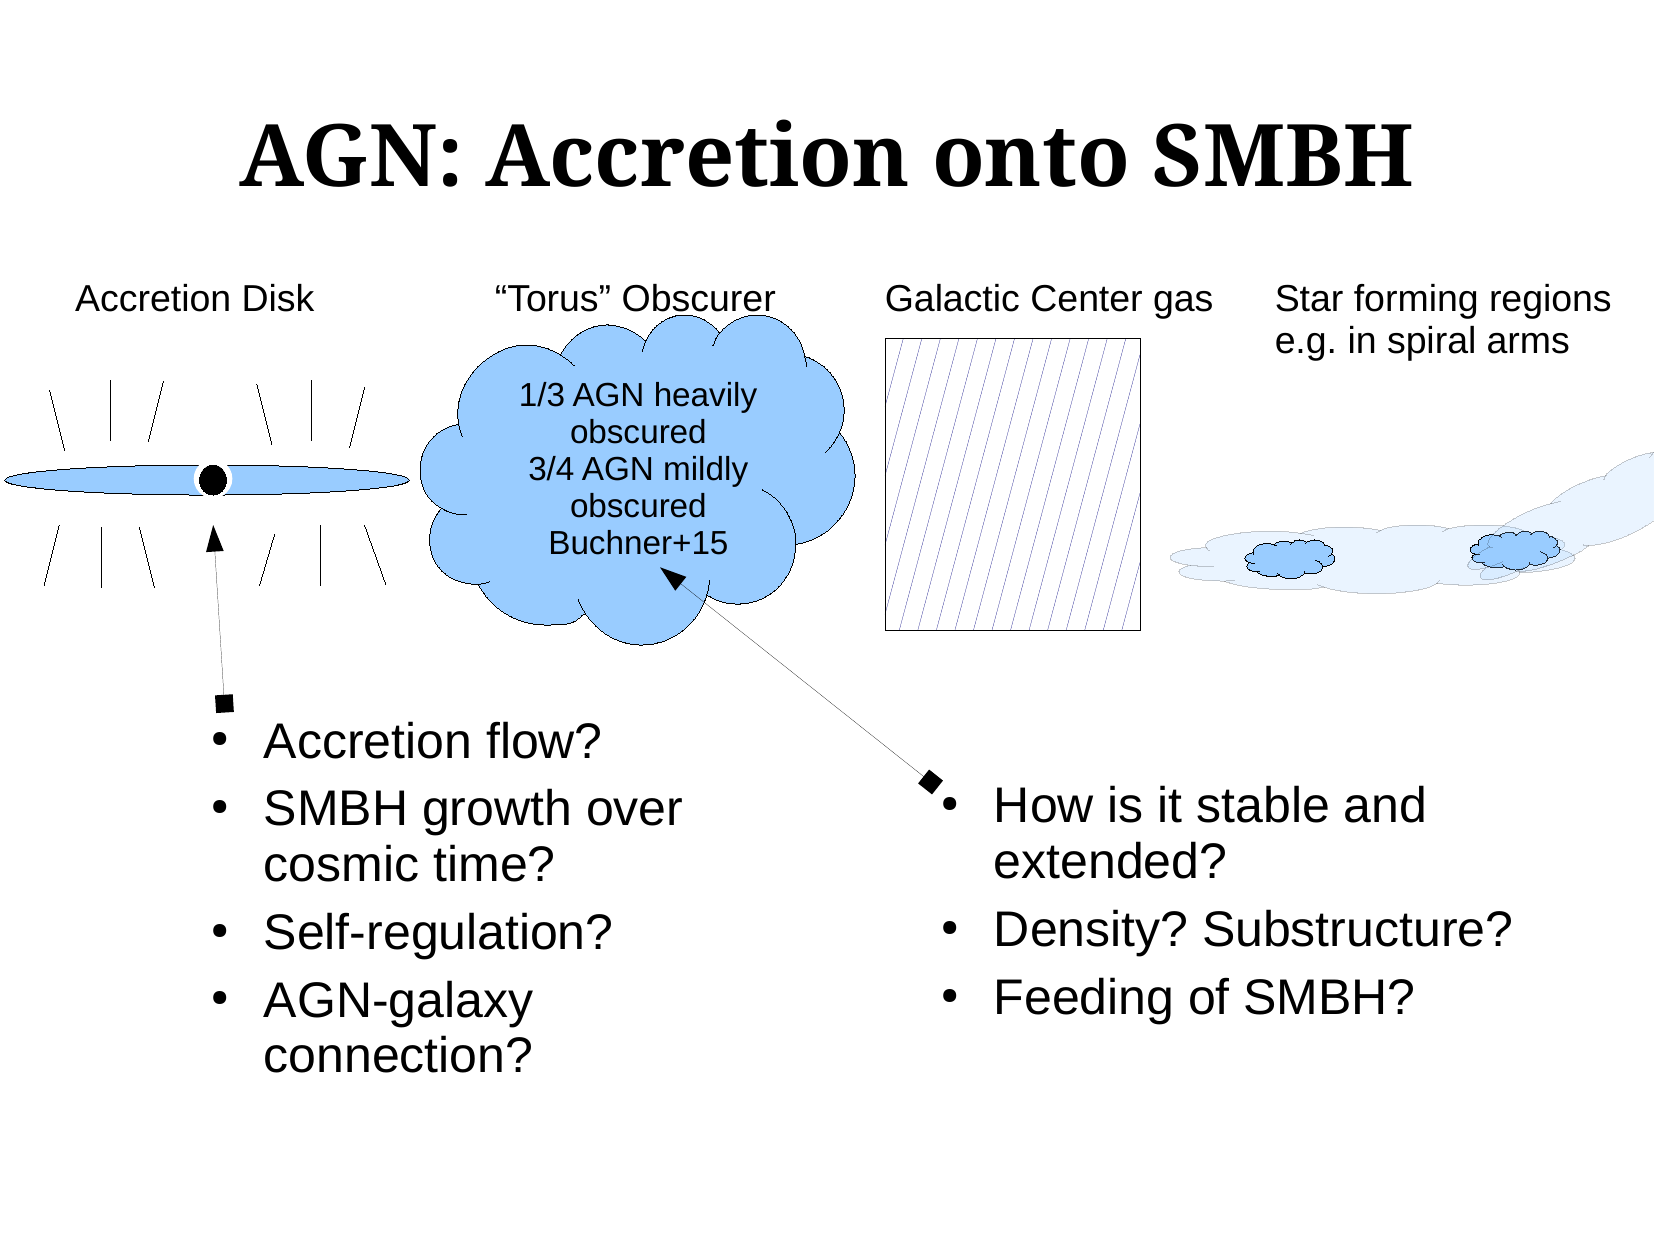

# AGN: Accretion onto SMBH
Accretion Disk
“Torus” Obscurer
Galactic Center gas
Star forming regions
e.g. in spiral arms
1/3 AGN heavily obscured
3/4 AGN mildly obscured
Buchner+15
Accretion flow?
SMBH growth over cosmic time?
Self-regulation?
AGN-galaxy connection?
How is it stable and extended?
Density? Substructure?
Feeding of SMBH?